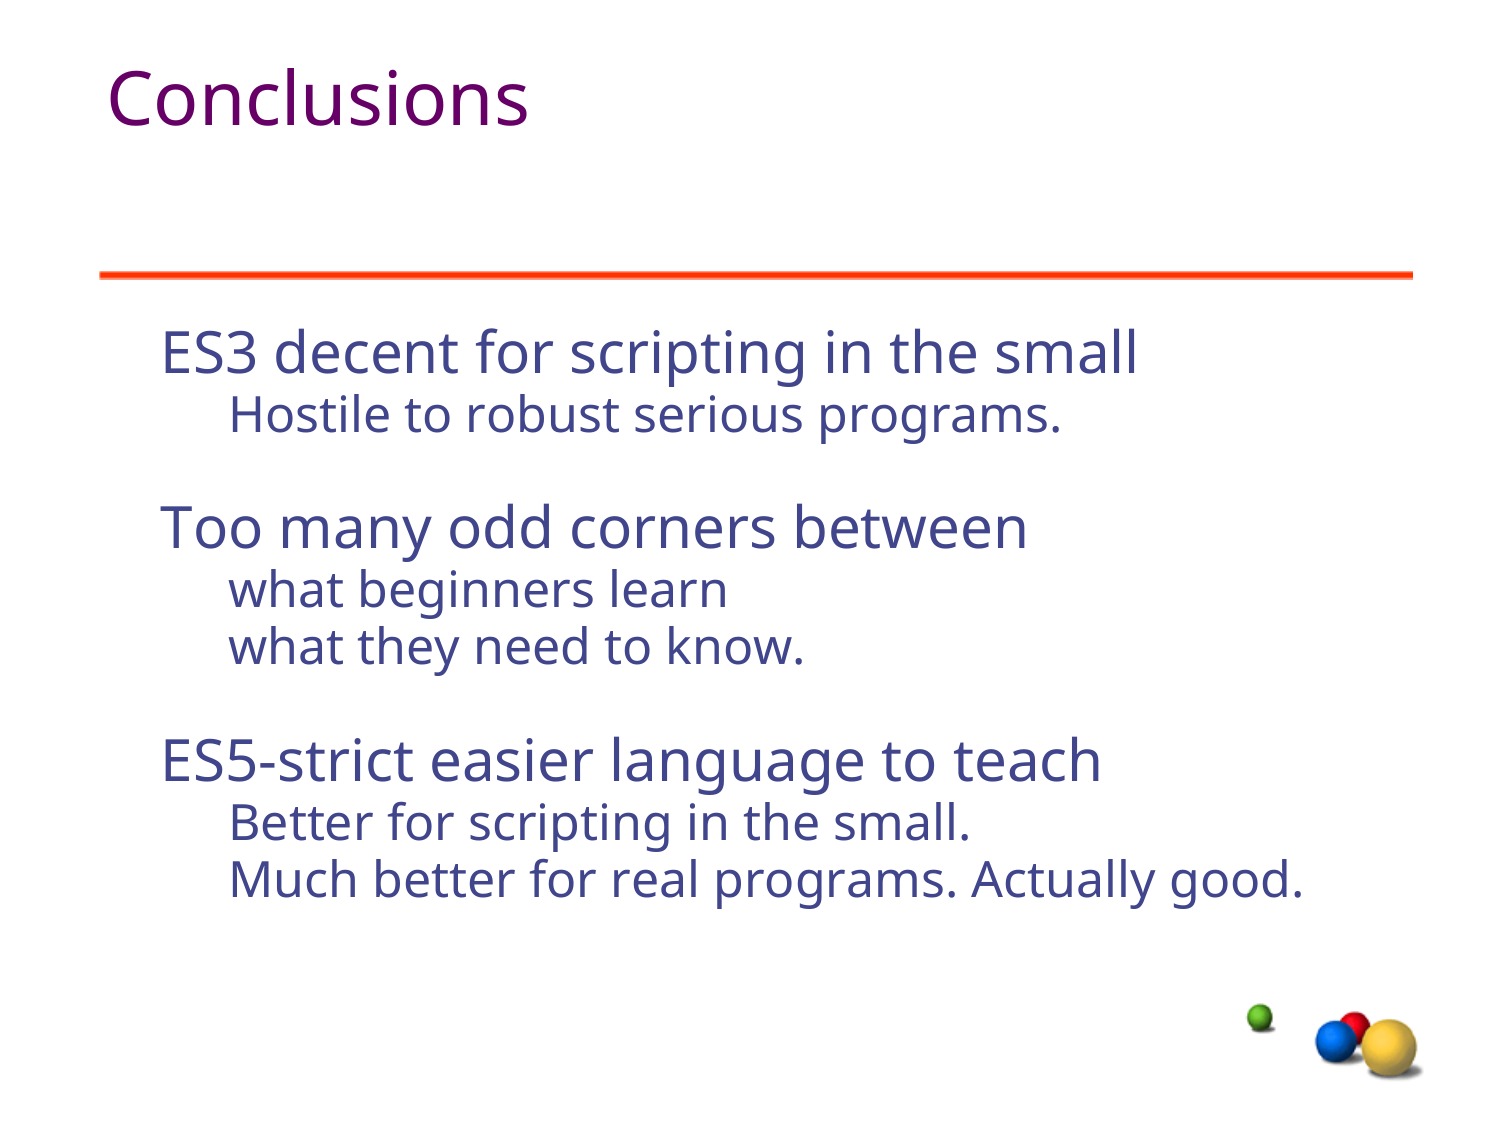

# Conclusions
ES3 decent for scripting in the small
Hostile to robust serious programs.
Too many odd corners between
what beginners learn
what they need to know.
ES5-strict easier language to teach
Better for scripting in the small.
Much better for real programs. Actually good.